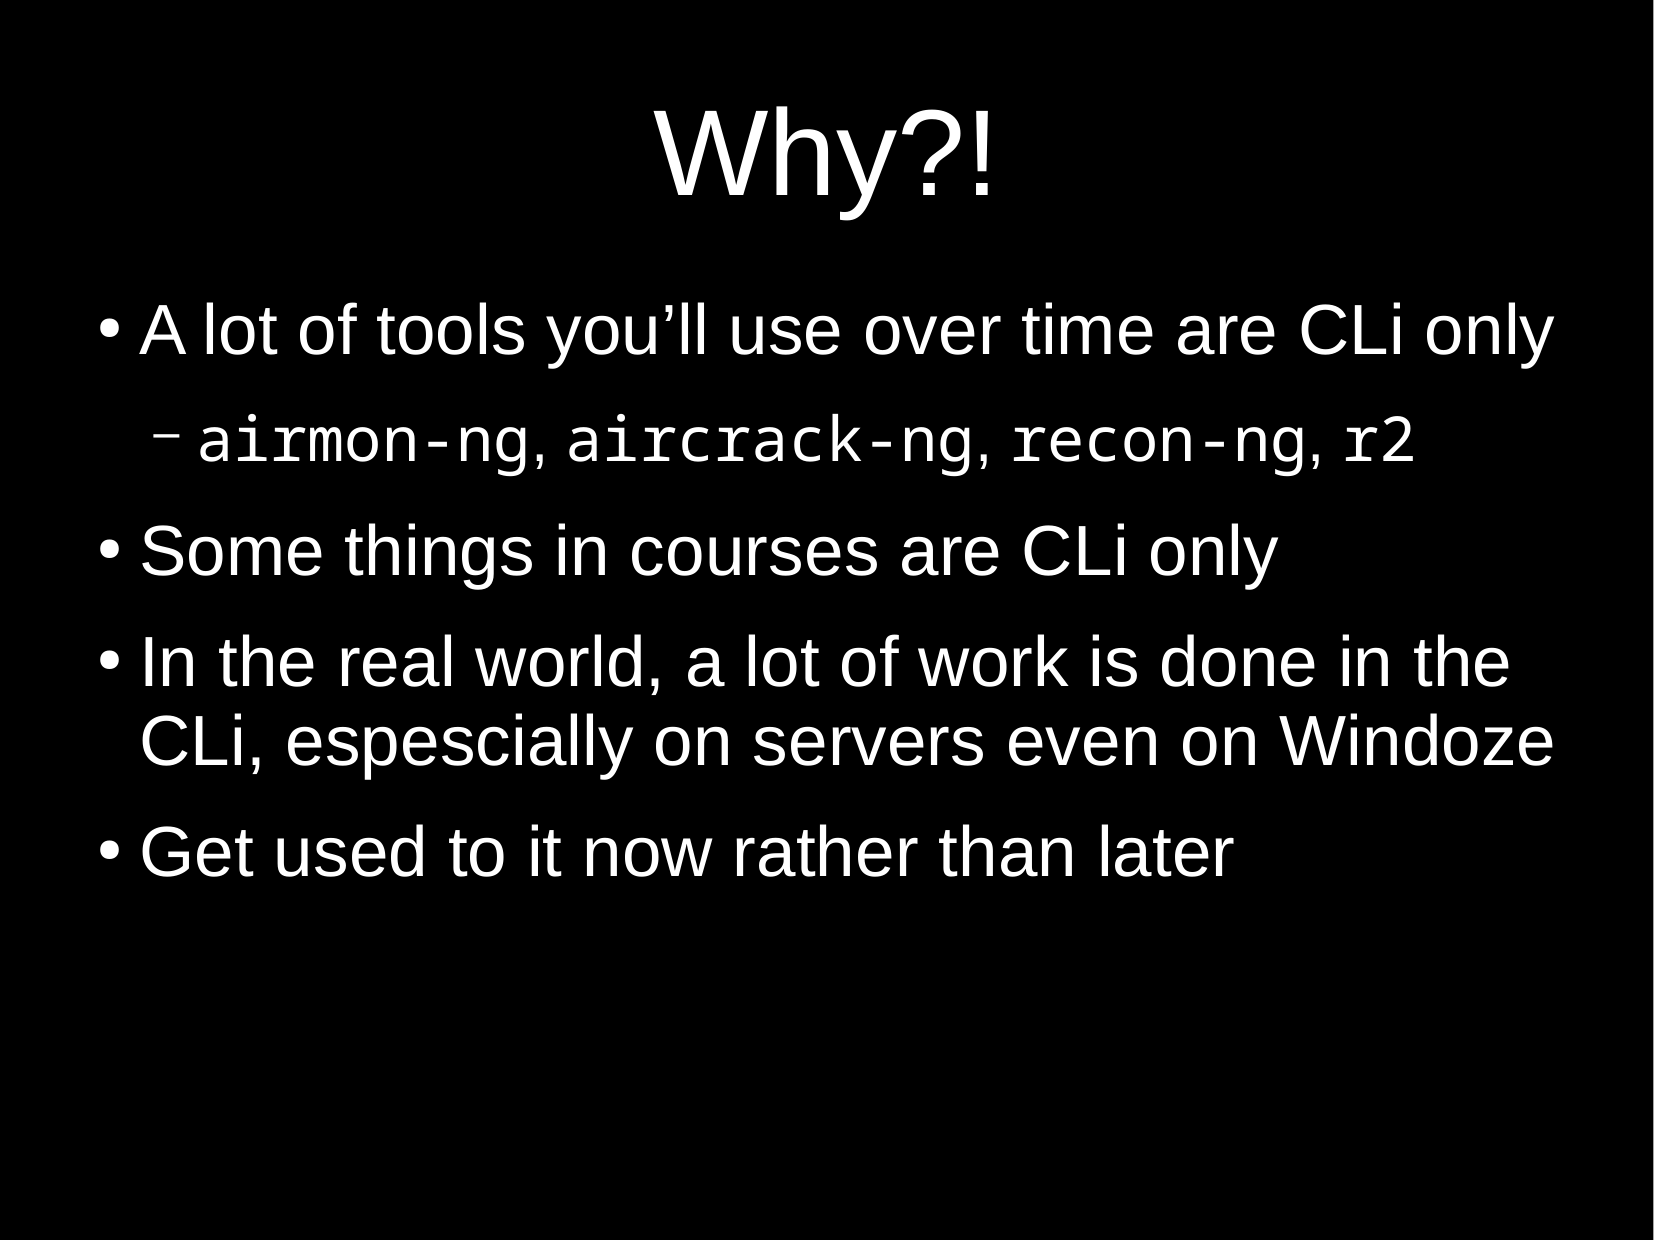

# Why?!
A lot of tools you’ll use over time are CLi only
airmon-ng, aircrack-ng, recon-ng, r2
Some things in courses are CLi only
In the real world, a lot of work is done in the CLi, espescially on servers even on Windoze
Get used to it now rather than later